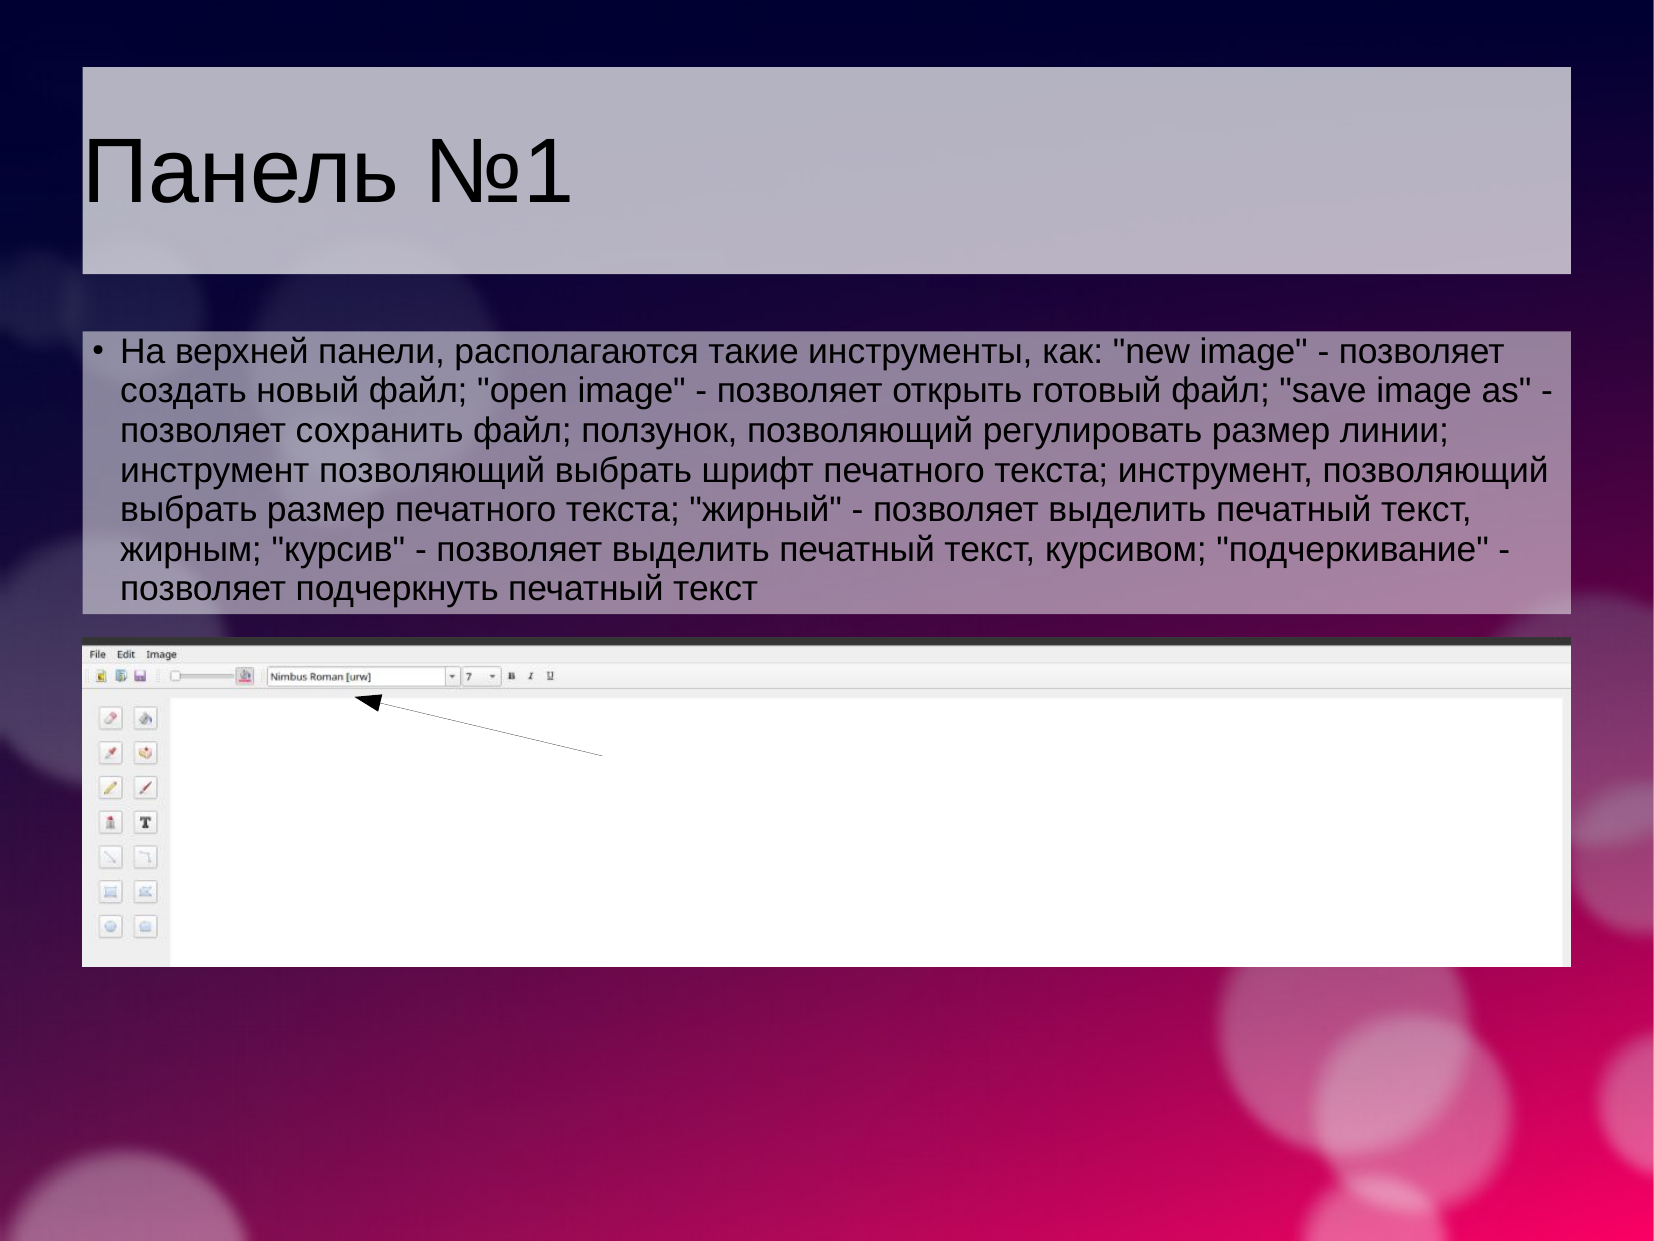

# Панель №1
На верхней панели, располагаются такие инструменты, как: "new image" - позволяет создать новый файл; "open image" - позволяет открыть готовый файл; "save image as" - позволяет сохранить файл; ползунок, позволяющий регулировать размер линии; инструмент позволяющий выбрать шрифт печатного текста; инструмент, позволяющий выбрать размер печатного текста; "жирный" - позволяет выделить печатный текст, жирным; "курсив" - позволяет выделить печатный текст, курсивом; "подчеркивание" - позволяет подчеркнуть печатный текст